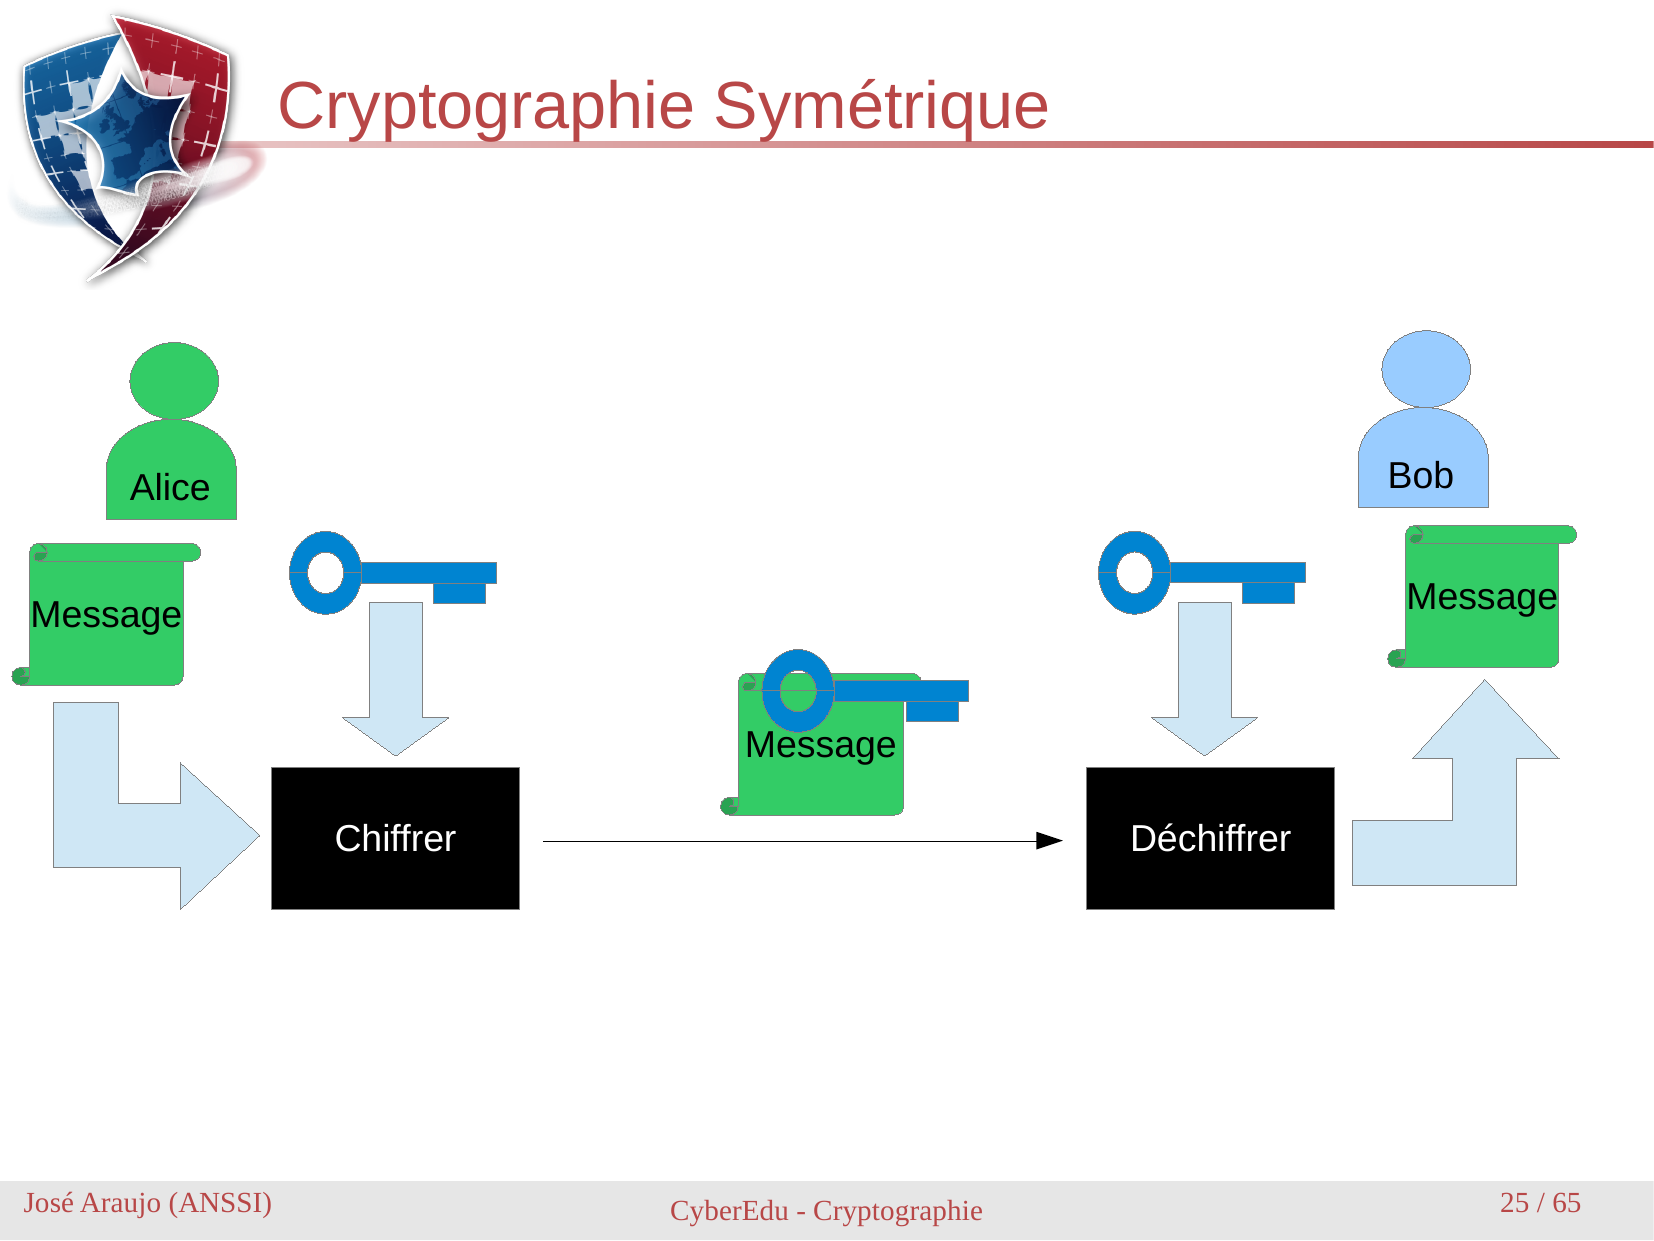

# Cryptographie Symétrique
Bob
Alice
Message
Message
Message
Chiffrer
Déchiffrer